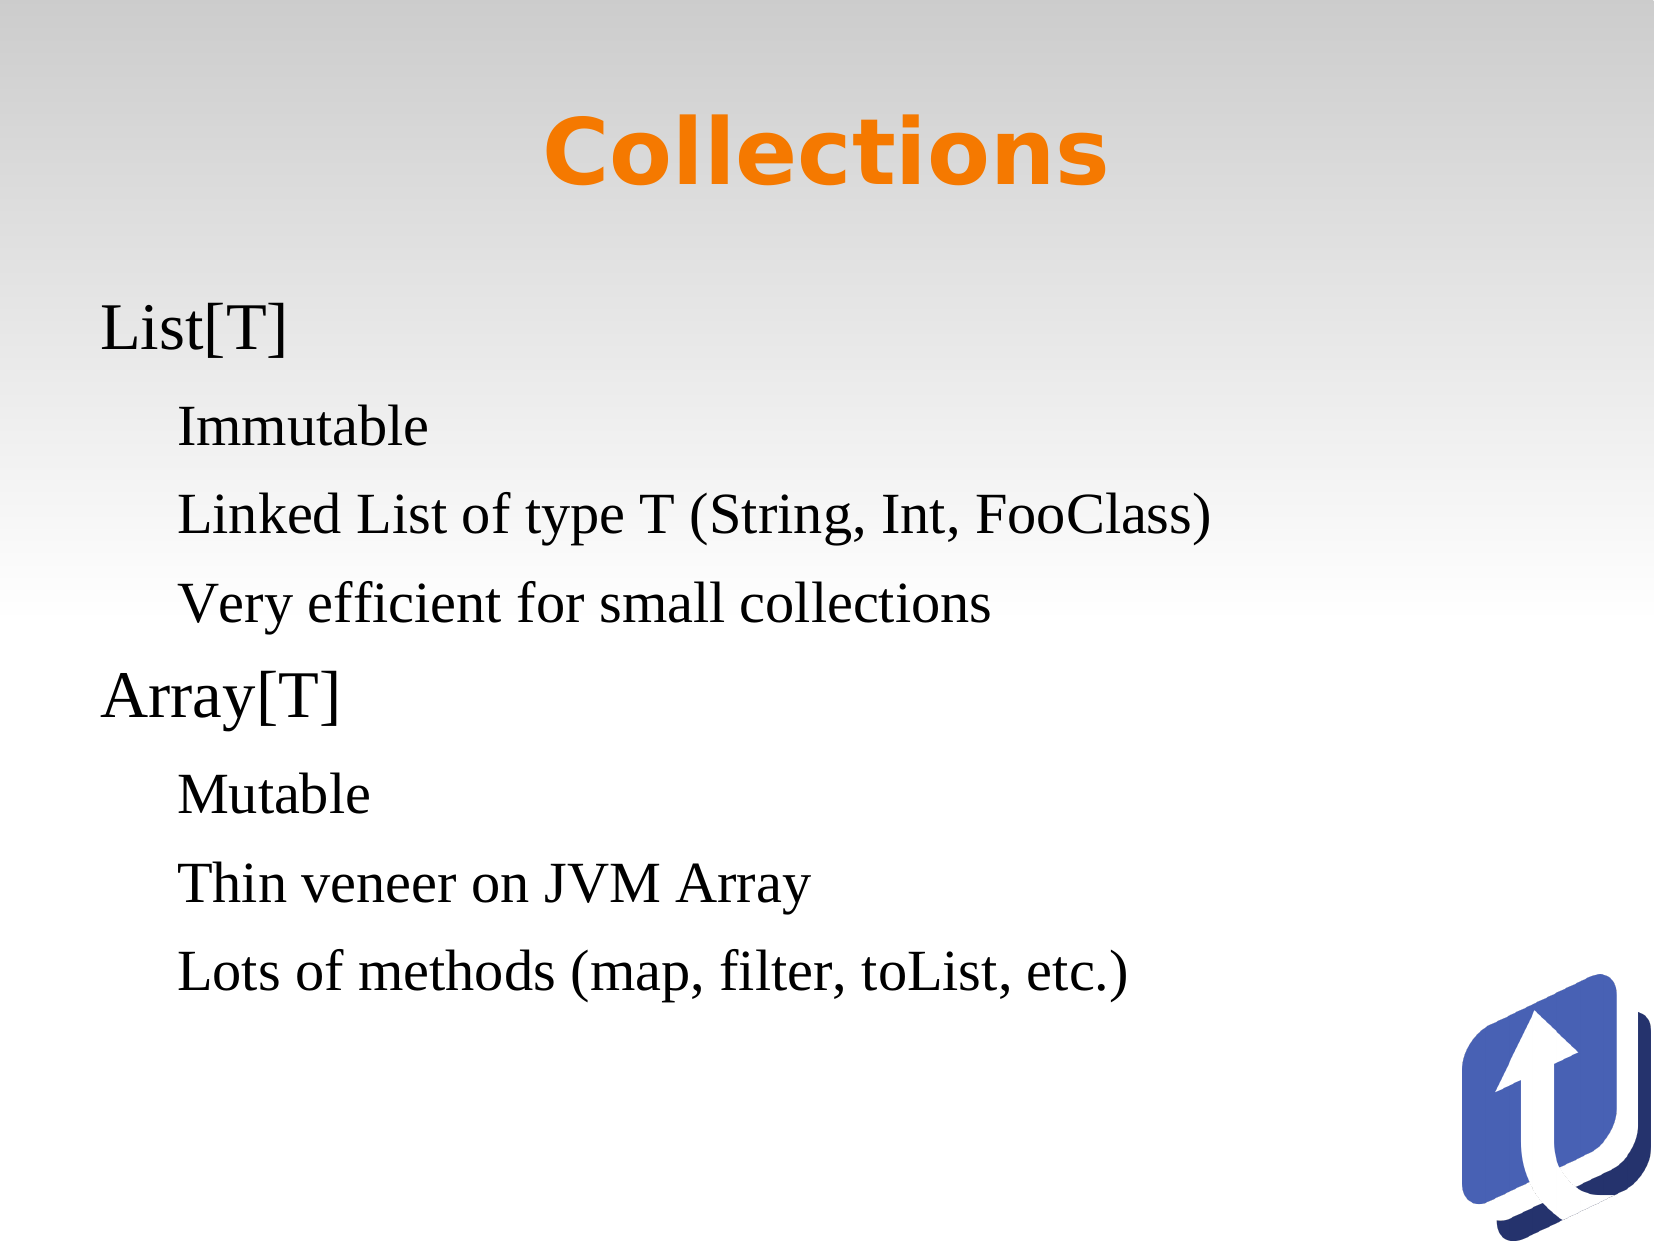

# Collections
List[T]
Immutable
Linked List of type T (String, Int, FooClass)
Very efficient for small collections
Array[T]
Mutable
Thin veneer on JVM Array
Lots of methods (map, filter, toList, etc.)